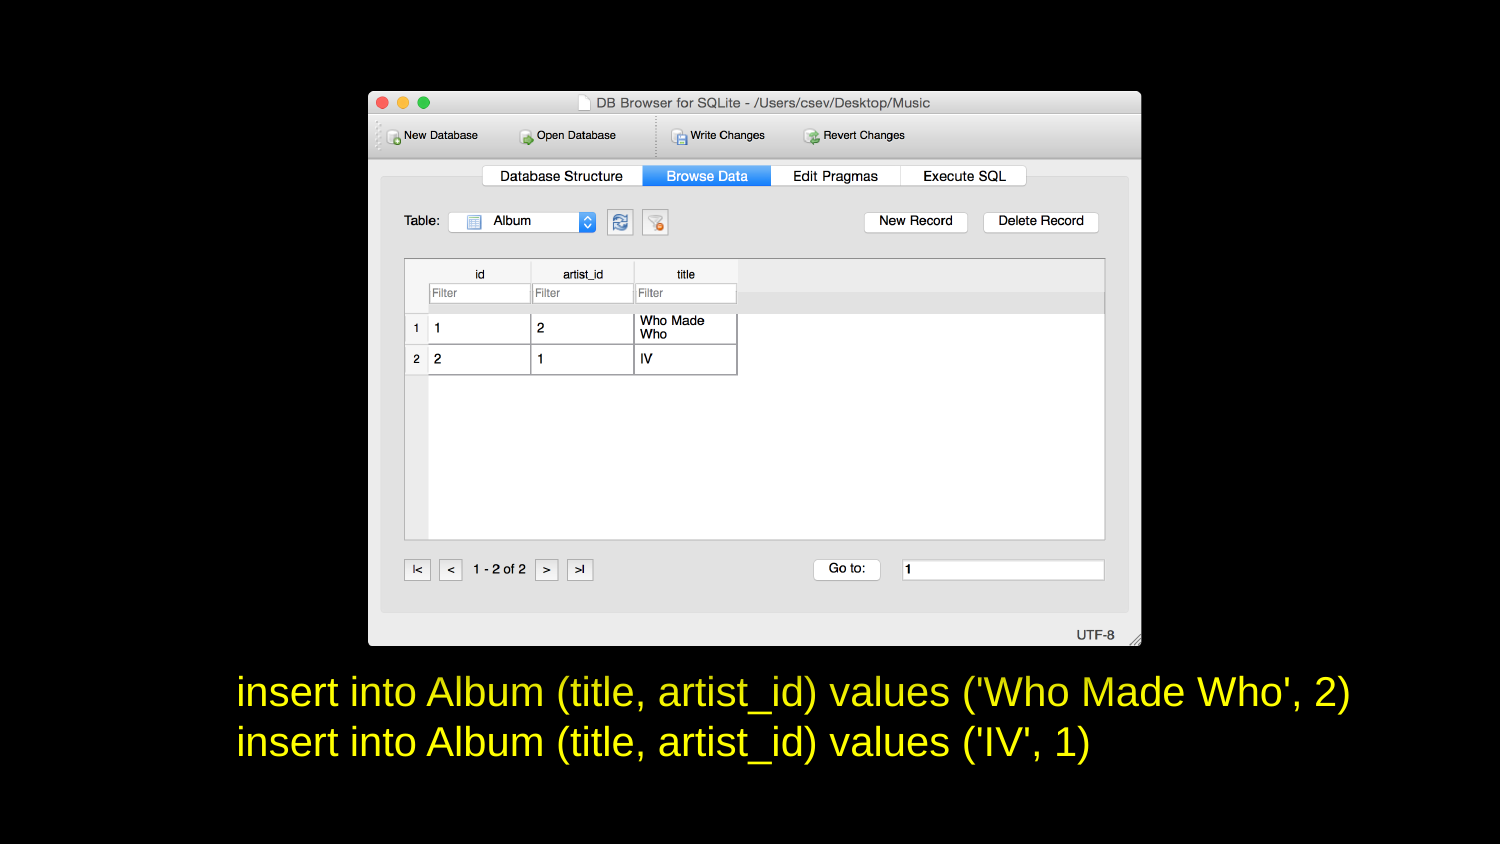

insert into Album (title, artist_id) values ('Who Made Who', 2)
insert into Album (title, artist_id) values ('IV', 1)